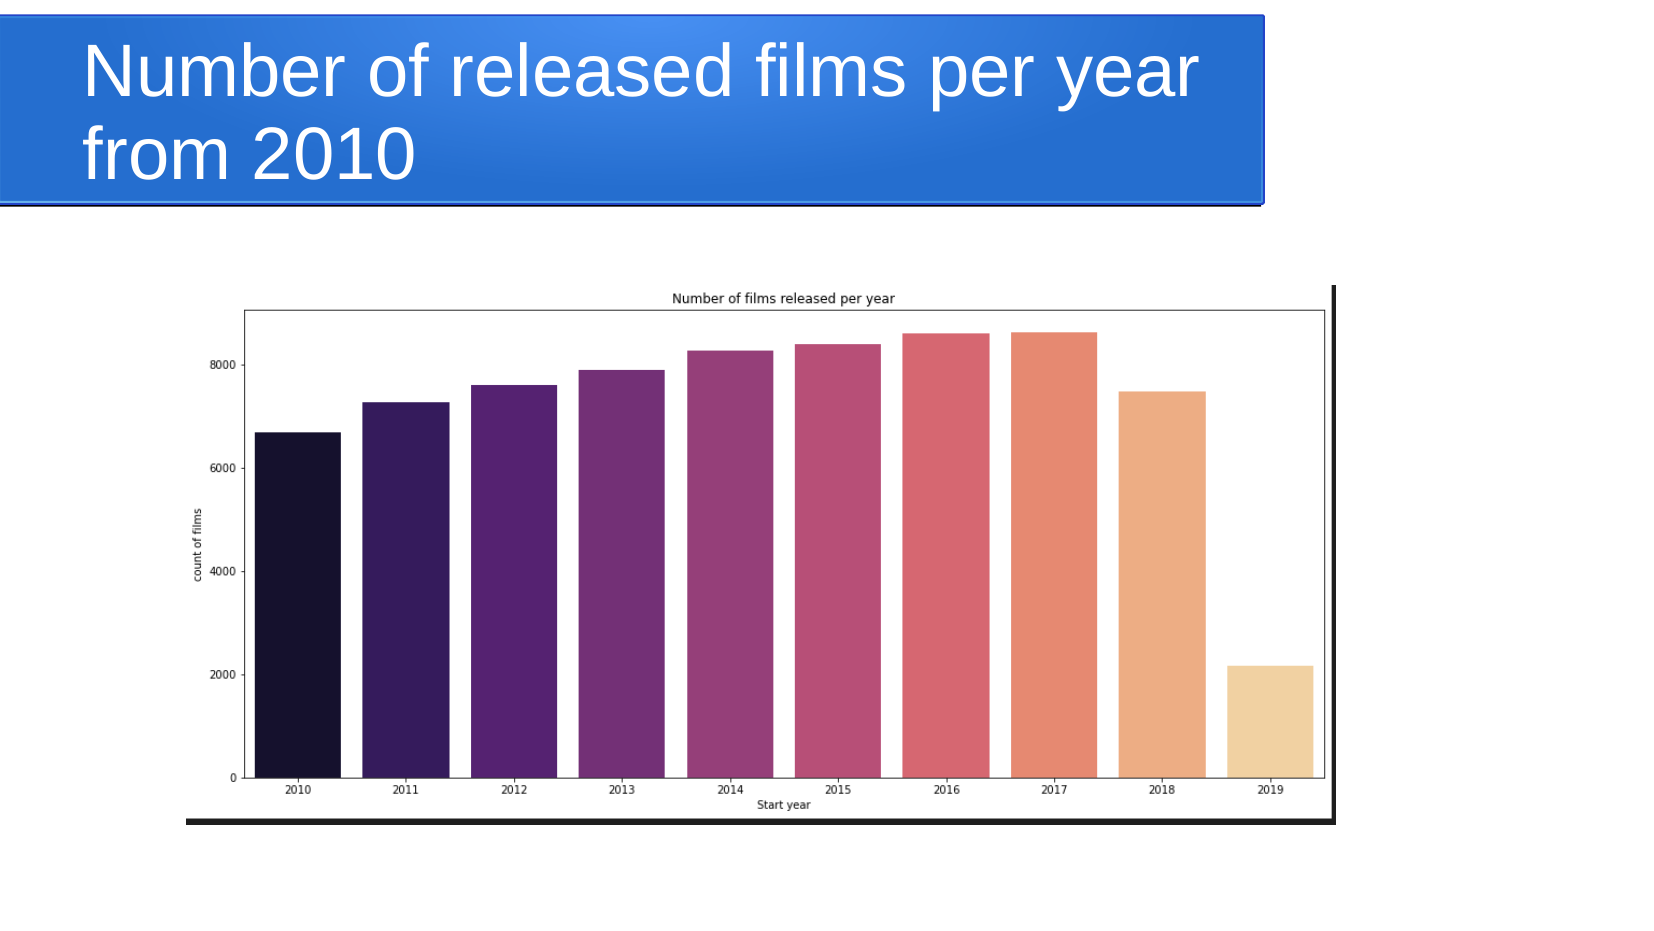

# Number of released films per year from 2010